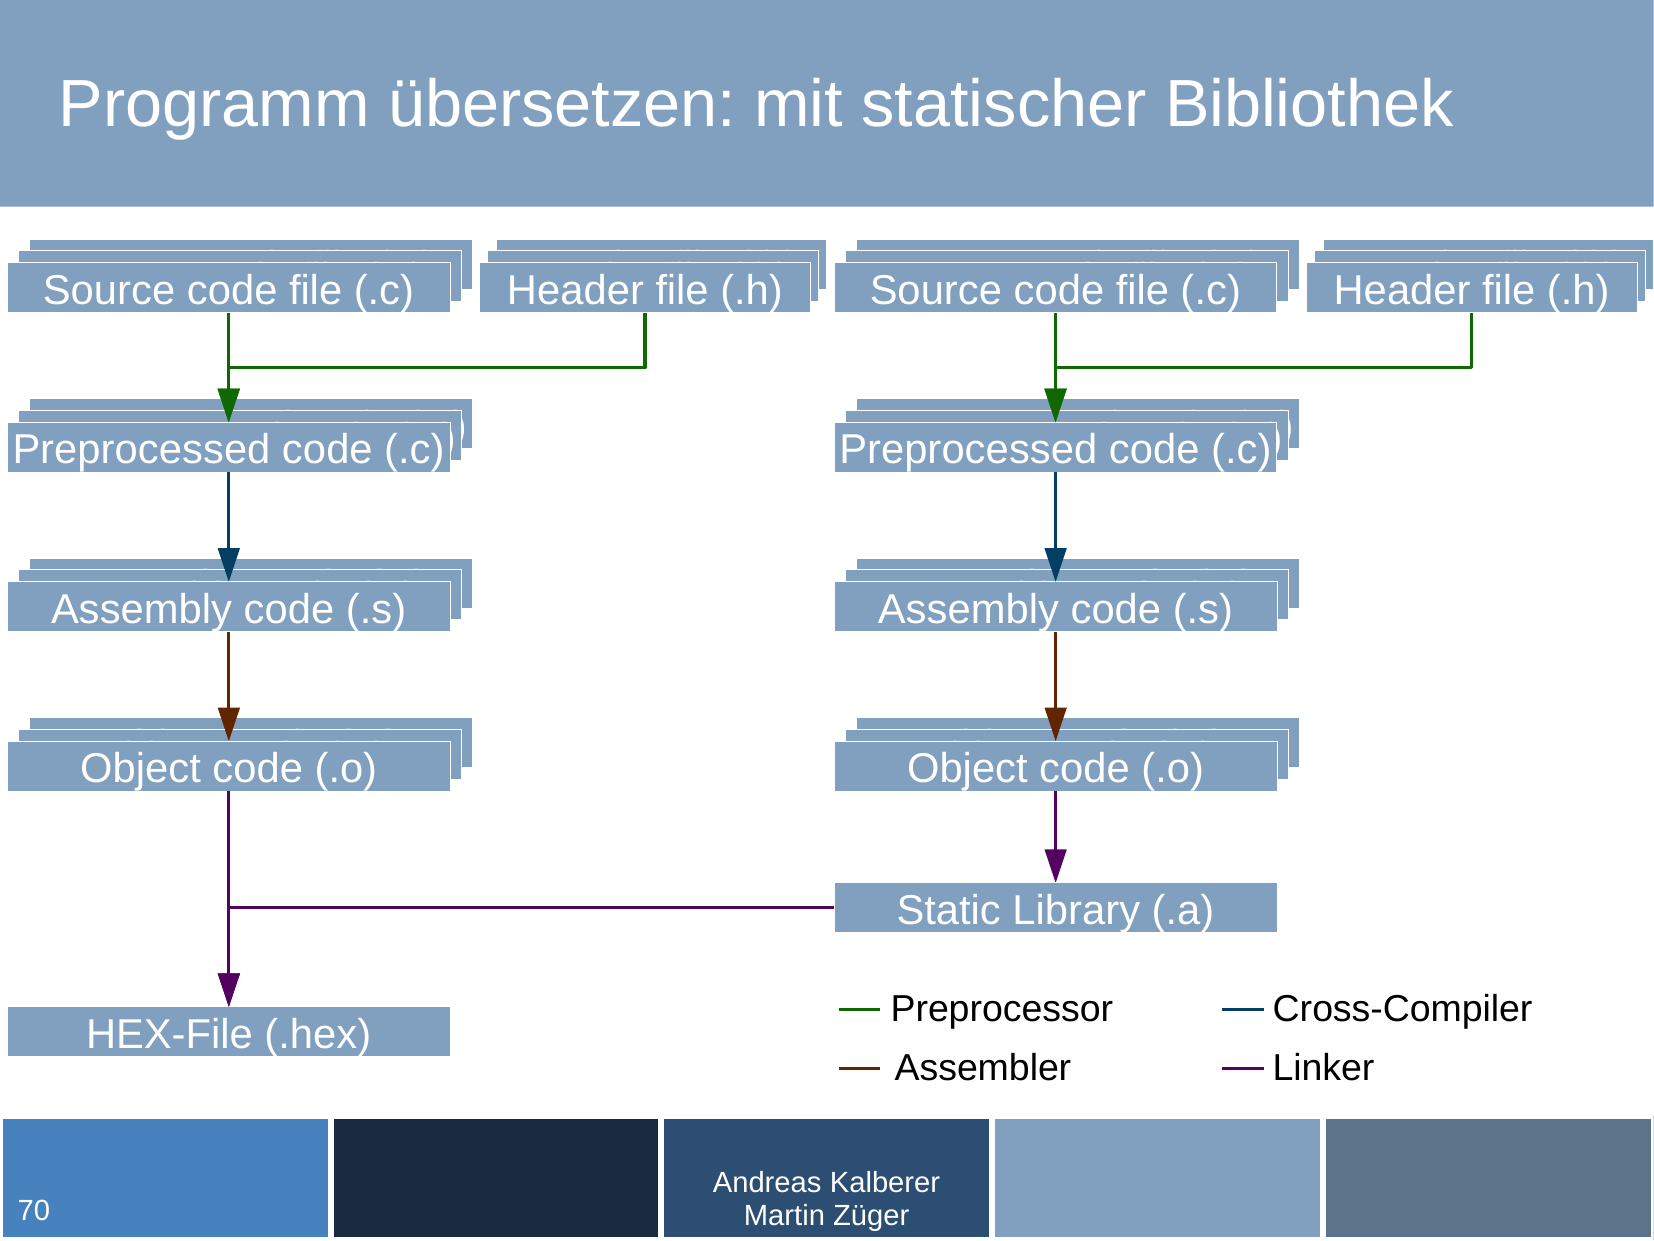

# Programm übersetzen: mit statischer Bibliothek
Source code file (.c)
Header file (.h)
Source code file (.c)
Header file (.h)
Source code file (.c)
Header file (.h)
Source code file (.c)
Header file (.h)
Source code file (.c)
Header file (.h)
Source code file (.c)
Header file (.h)
Preprocessed code (.c)
Preprocessed code (.c)
Preprocessed code (.c)
Preprocessed code (.c)
Preprocessed code (.c)
Preprocessed code (.c)
Assembly code (.s)
Assembly code (.s)
Assembly code (.s)
Assembly code (.s)
Assembly code (.s)
Assembly code (.s)
Object code (.o)
Object code (.o)
Object code (.o)
Object code (.o)
Object code (.o)
Object code (.o)
Static Library (.a)
Preprocessor
Cross-Compiler
HEX-File (.hex)
Assembler
Linker
LibreOffice Productivity Suite
70